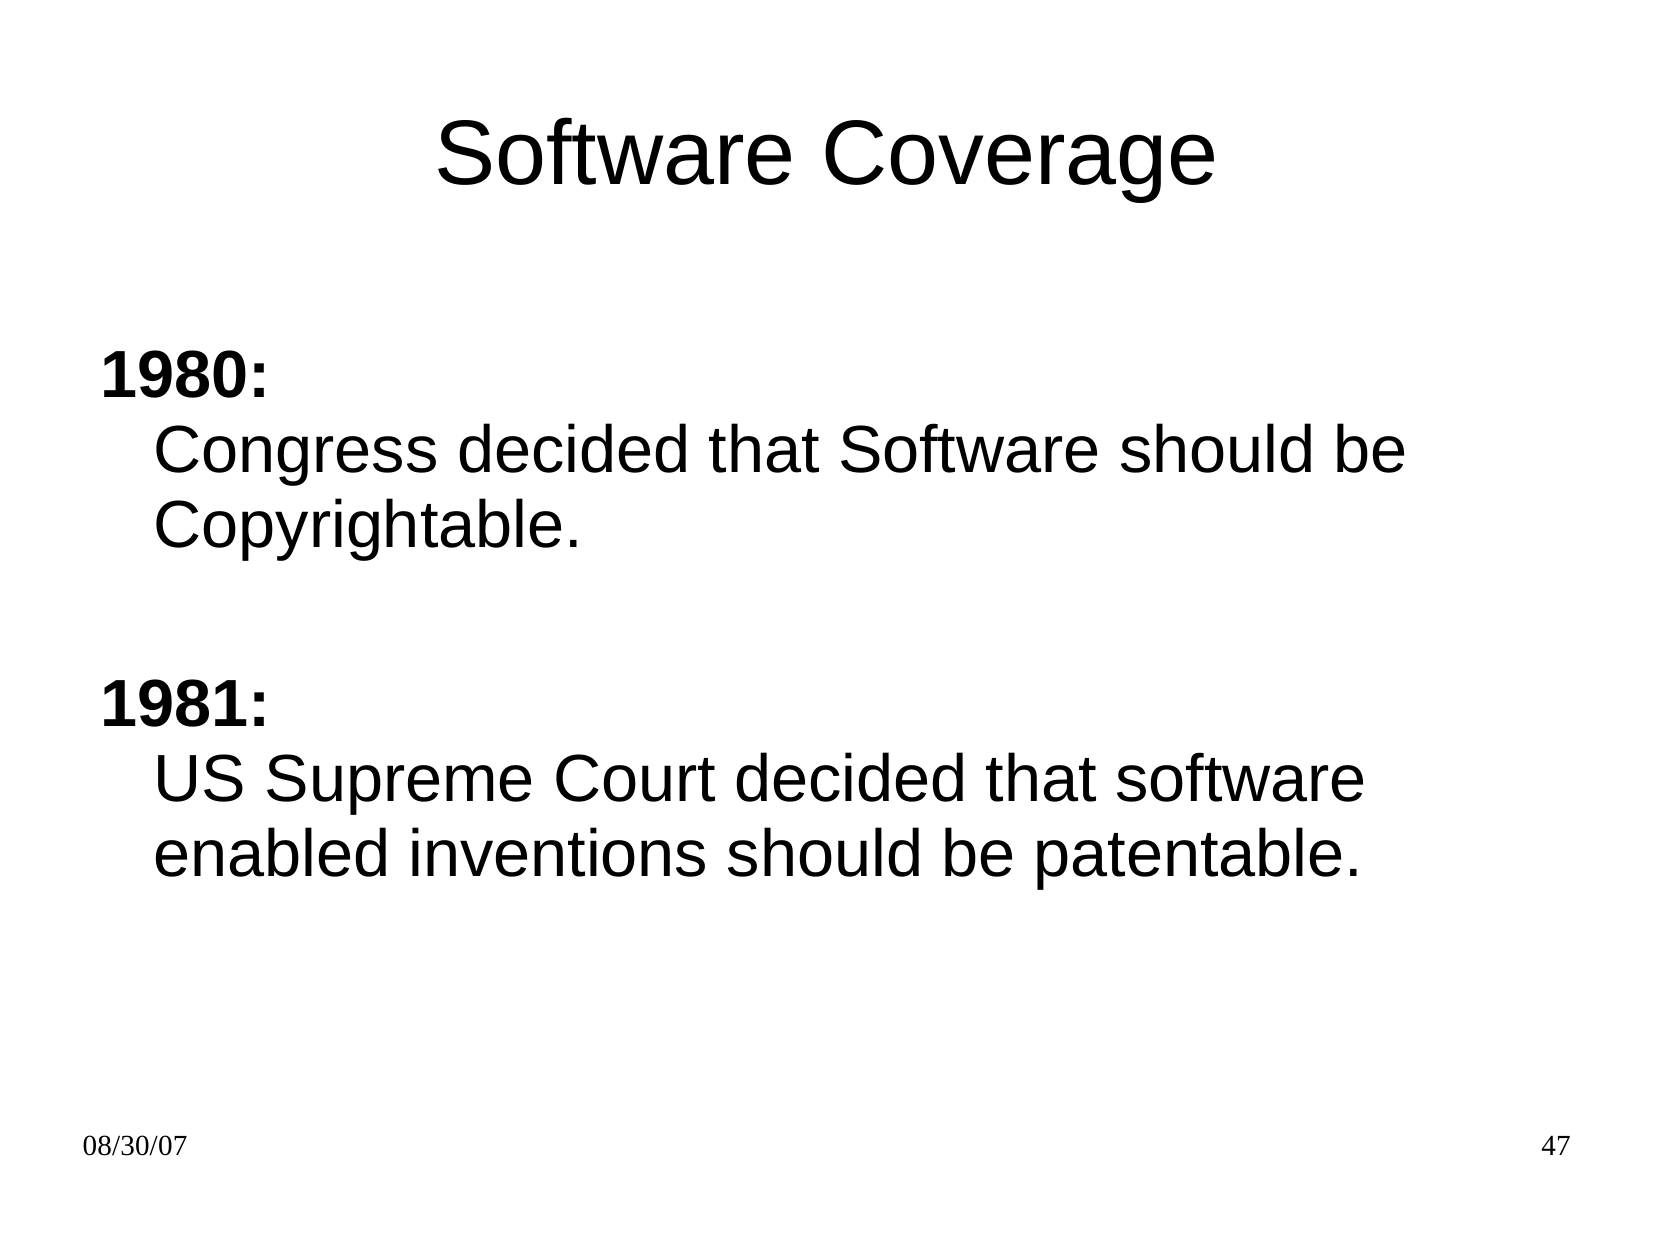

# Software Coverage
1980:
Congress decided that Software should be Copyrightable.
1981:
US Supreme Court decided that software enabled inventions should be patentable.
08/30/07
47